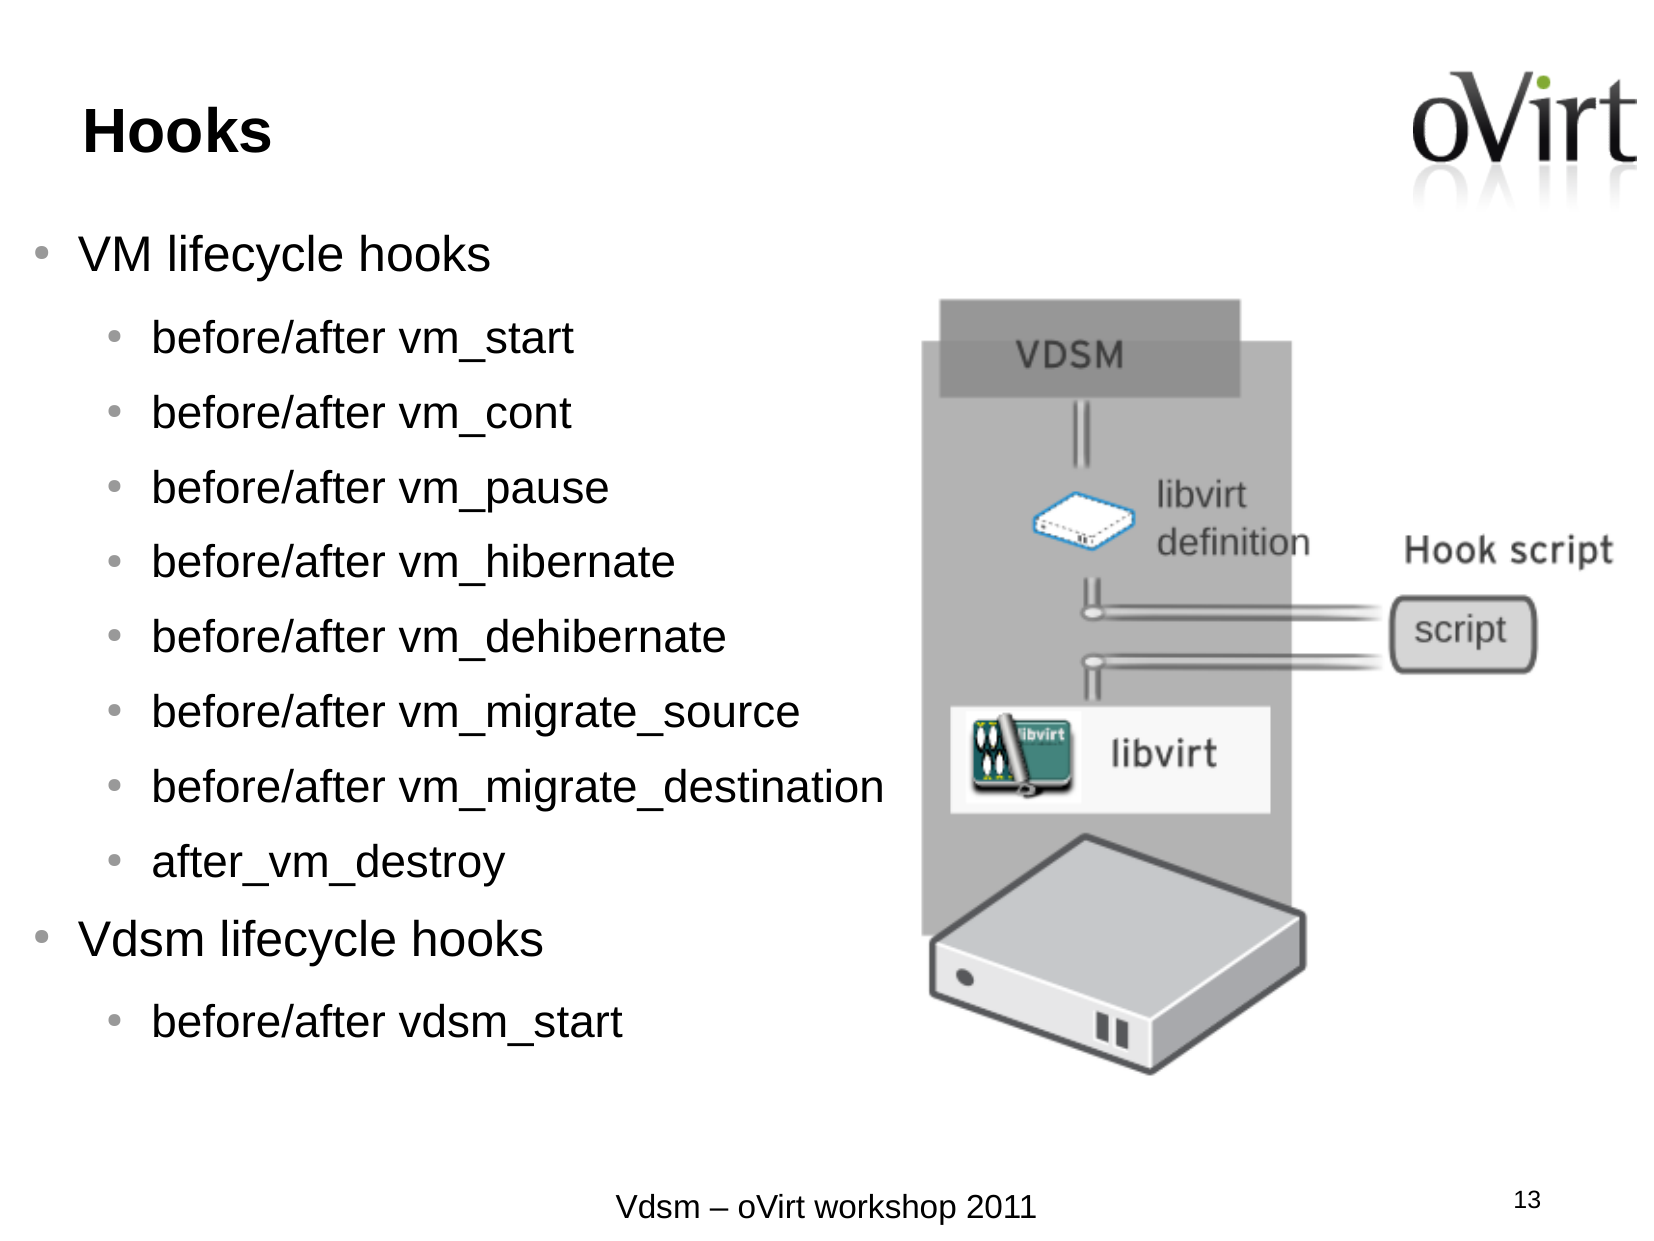

# Hooks
VM lifecycle hooks
before/after vm_start
before/after vm_cont
before/after vm_pause
before/after vm_hibernate
before/after vm_dehibernate
before/after vm_migrate_source
before/after vm_migrate_destination
after_vm_destroy
Vdsm lifecycle hooks
before/after vdsm_start